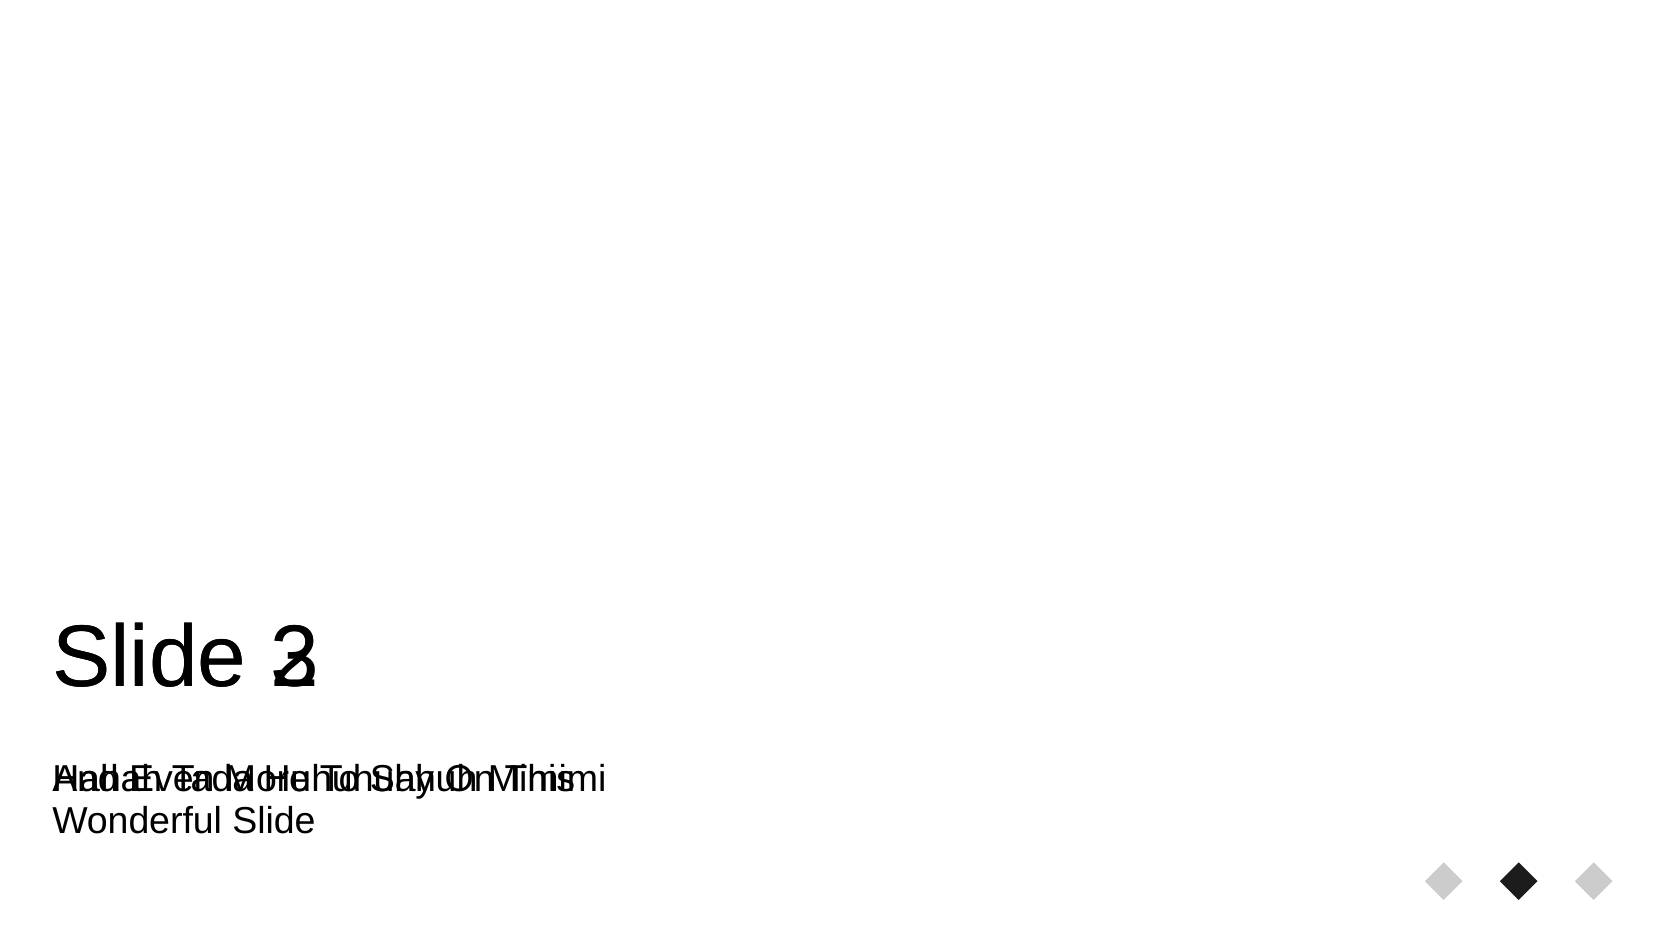

Slide 2
Slide 3
And Even More To Say On This Wonderful Slide
Hahah Tada Huhuhuhhuh Mimimi